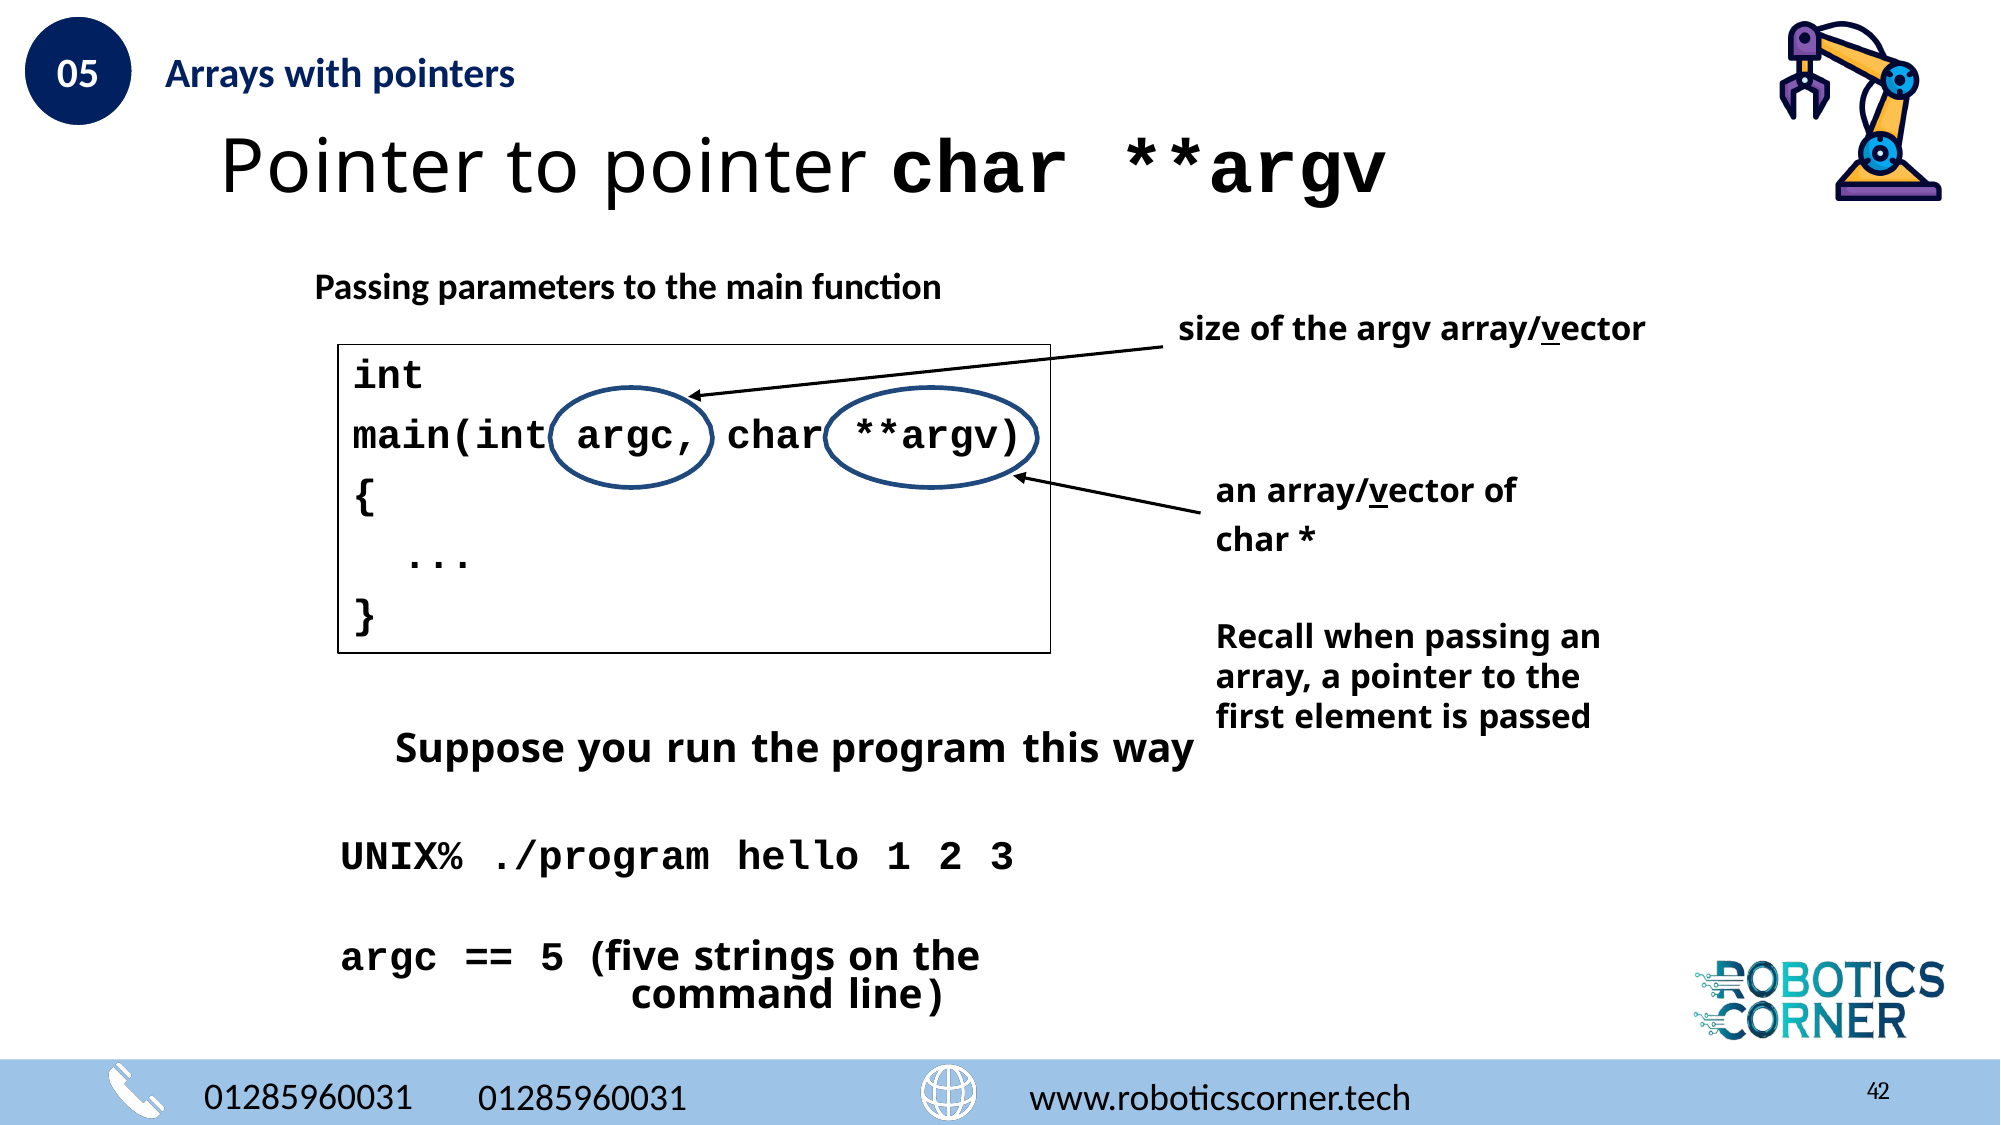

# Pointer to pointer char **argv
05
Arrays with pointers
Passing parameters to the main function
size of the argv array/vector
int
main(int argc, char **argv)
{
...
}
an array/vector of char *
Recall when passing an
array, a pointer to the
first element is passed
Suppose you run the program this way
UNIX% ./program hello 1 2 3 argc == 5 (five strings on the
command line)